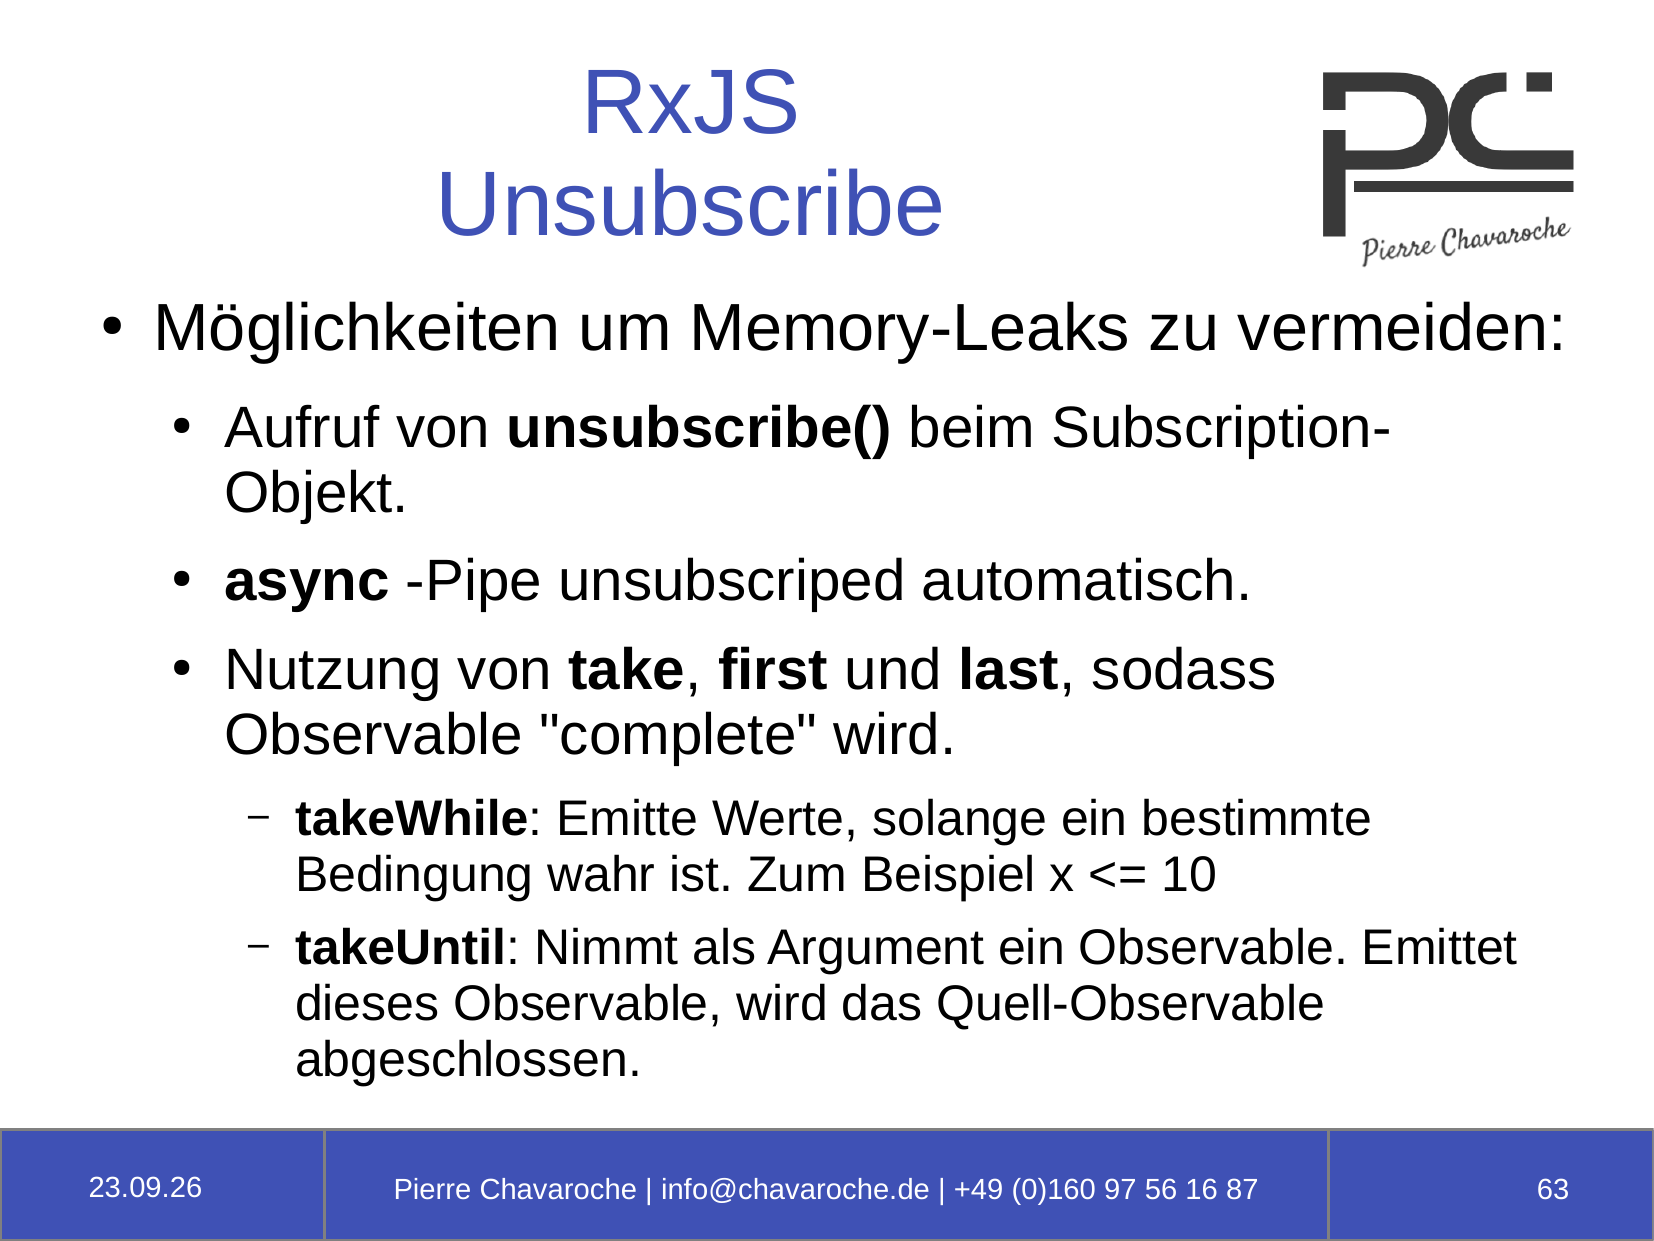

# RxJS Unsubscribe
Möglichkeiten um Memory-Leaks zu vermeiden:
Aufruf von unsubscribe() beim Subscription-Objekt.
async -Pipe unsubscriped automatisch.
Nutzung von take, first und last, sodass Observable "complete" wird.
takeWhile: Emitte Werte, solange ein bestimmte Bedingung wahr ist. Zum Beispiel x <= 10
takeUntil: Nimmt als Argument ein Observable. Emittet dieses Observable, wird das Quell-Observable abgeschlossen.
Pierre Chavaroche | info@chavaroche.de | +49 (0)160 97 56 16 87
63